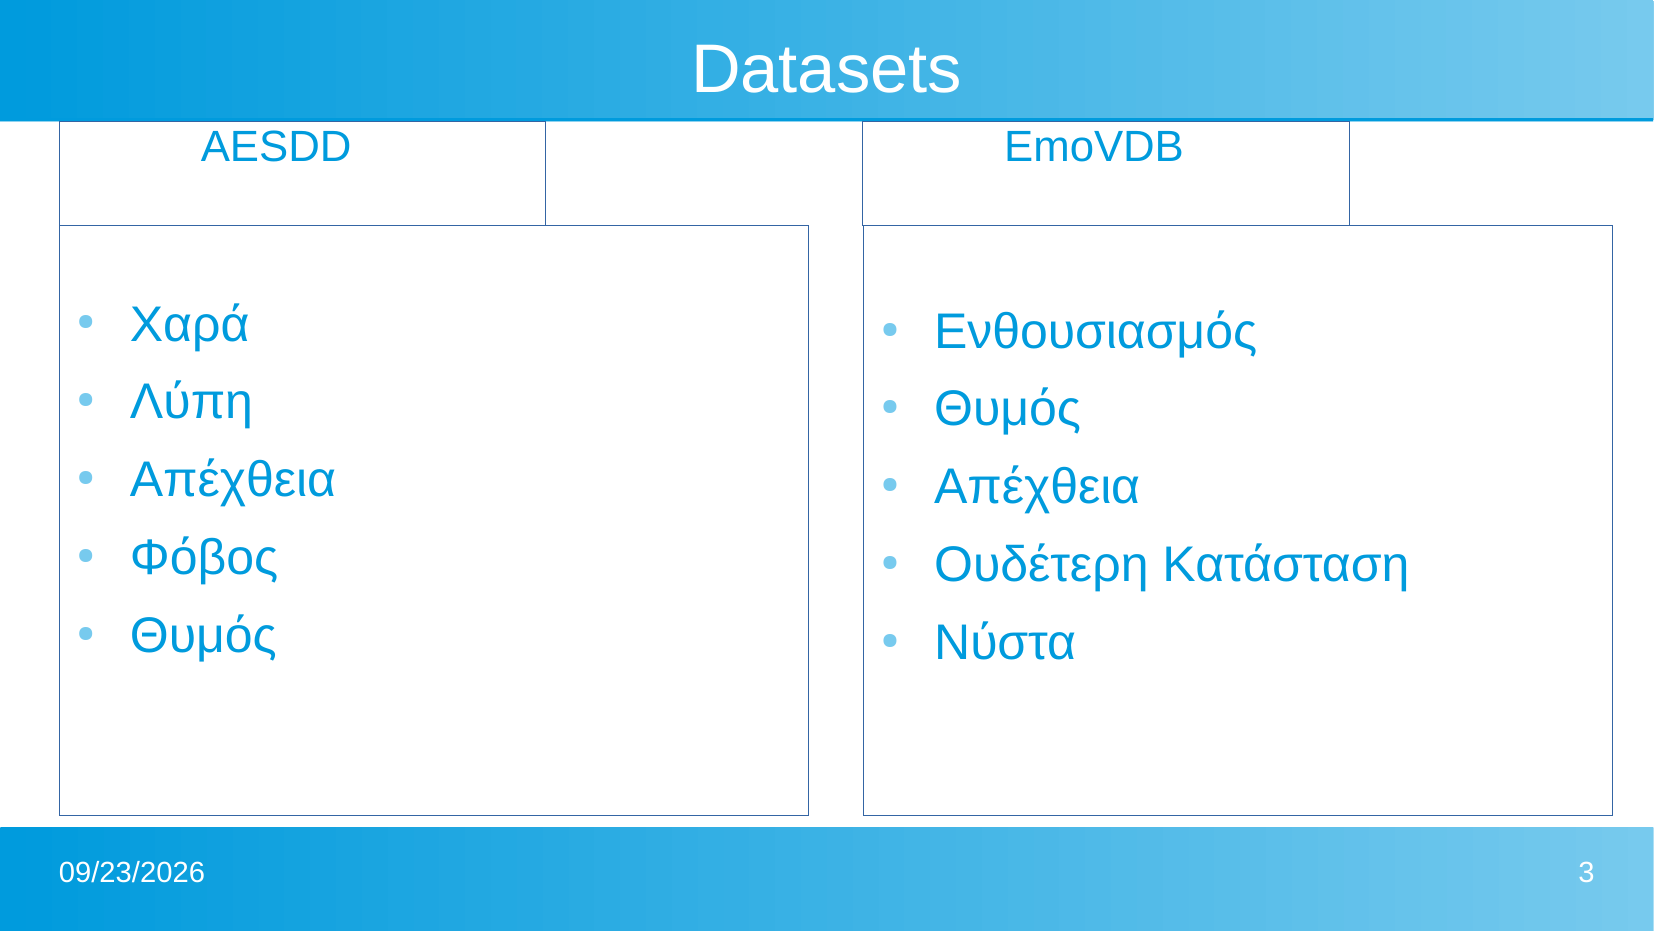

# Datasets
AESDD
EmoVDB
Χαρά
Λύπη
Απέχθεια
Φόβος
Θυμός
Ενθουσιασμός
Θυμός
Απέχθεια
Ουδέτερη Κατάσταση
Νύστα
3